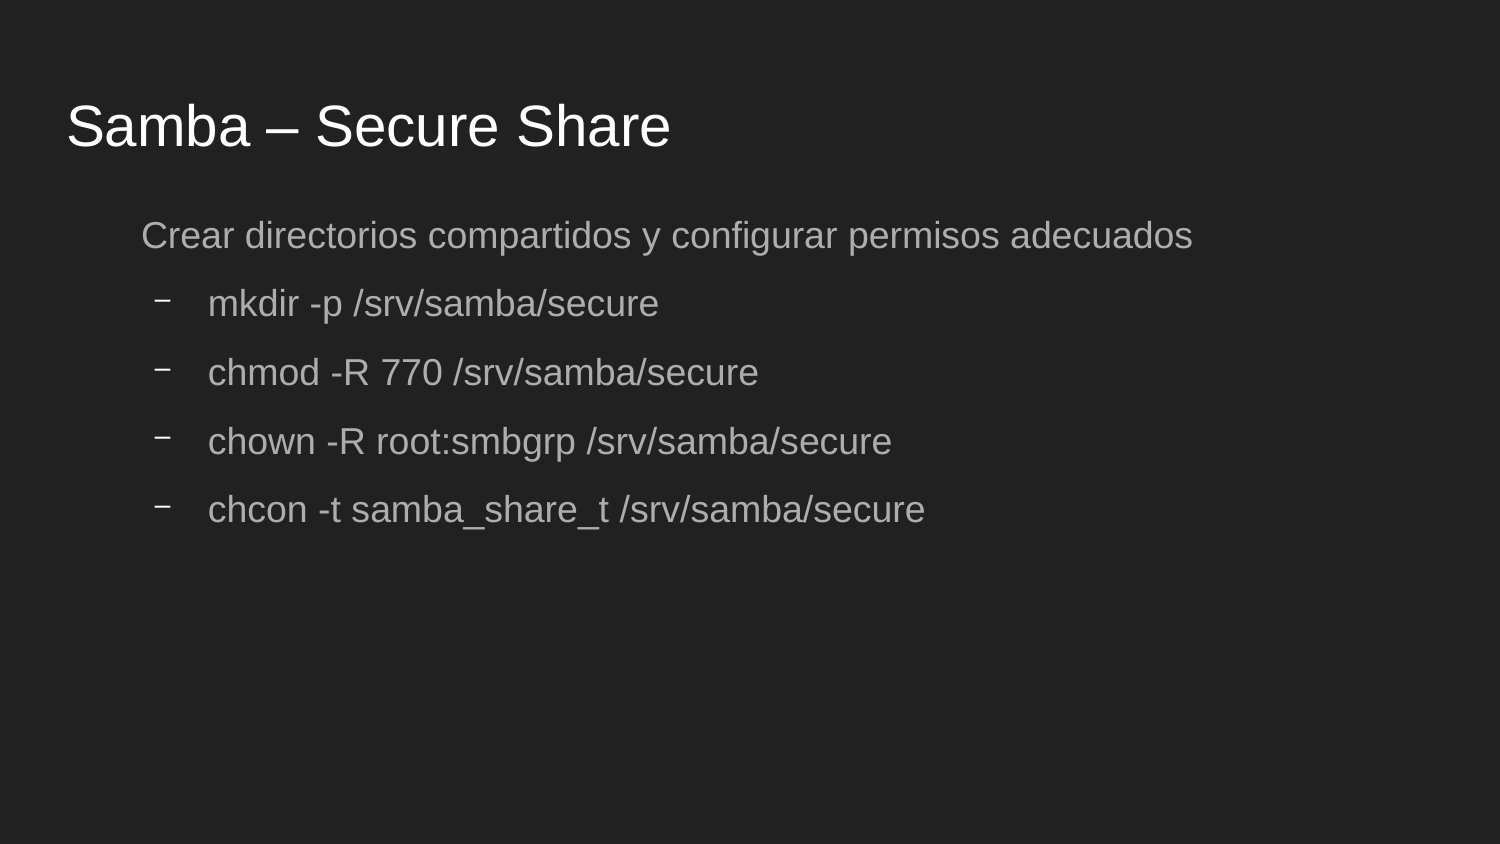

# Samba – Secure Share
Crear directorios compartidos y configurar permisos adecuados
mkdir -p /srv/samba/secure
chmod -R 770 /srv/samba/secure
chown -R root:smbgrp /srv/samba/secure
chcon -t samba_share_t /srv/samba/secure